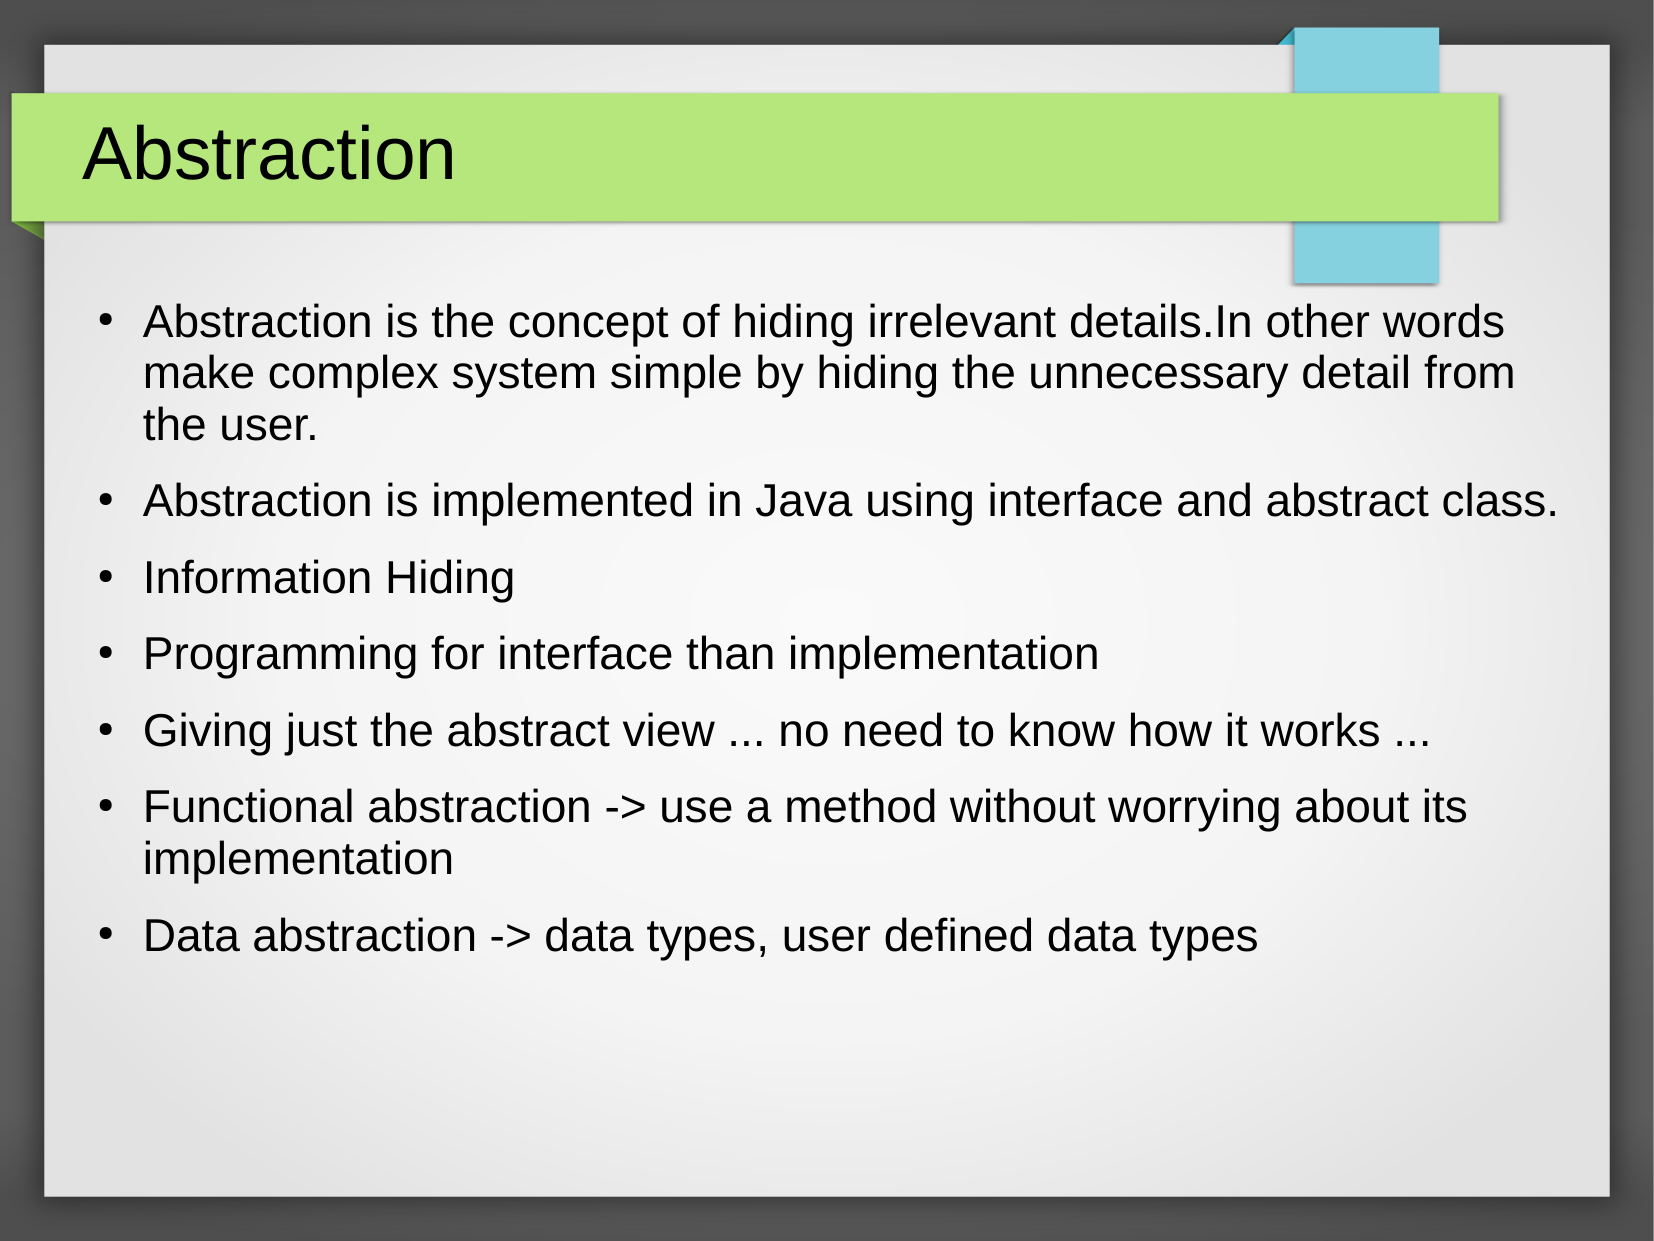

# Abstraction
Abstraction is the concept of hiding irrelevant details.In other words make complex system simple by hiding the unnecessary detail from the user.
Abstraction is implemented in Java using interface and abstract class.
Information Hiding
Programming for interface than implementation
Giving just the abstract view ... no need to know how it works ...
Functional abstraction -> use a method without worrying about its implementation
Data abstraction -> data types, user defined data types